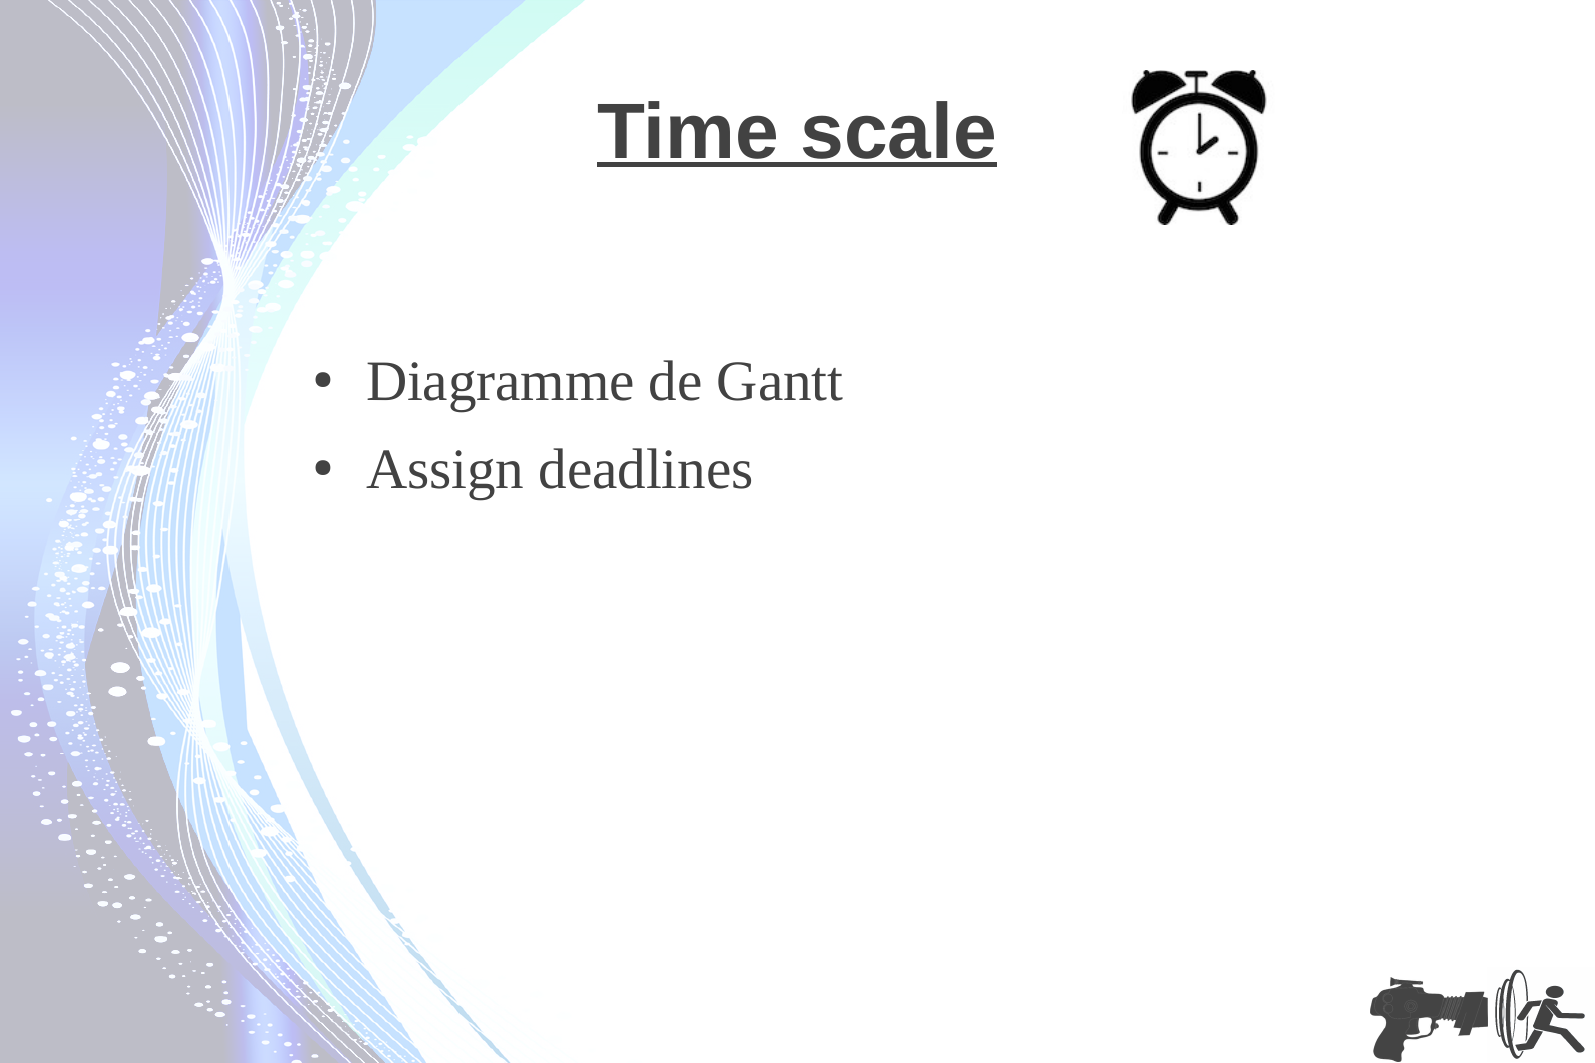

# Time scale
Diagramme de Gantt
Assign deadlines